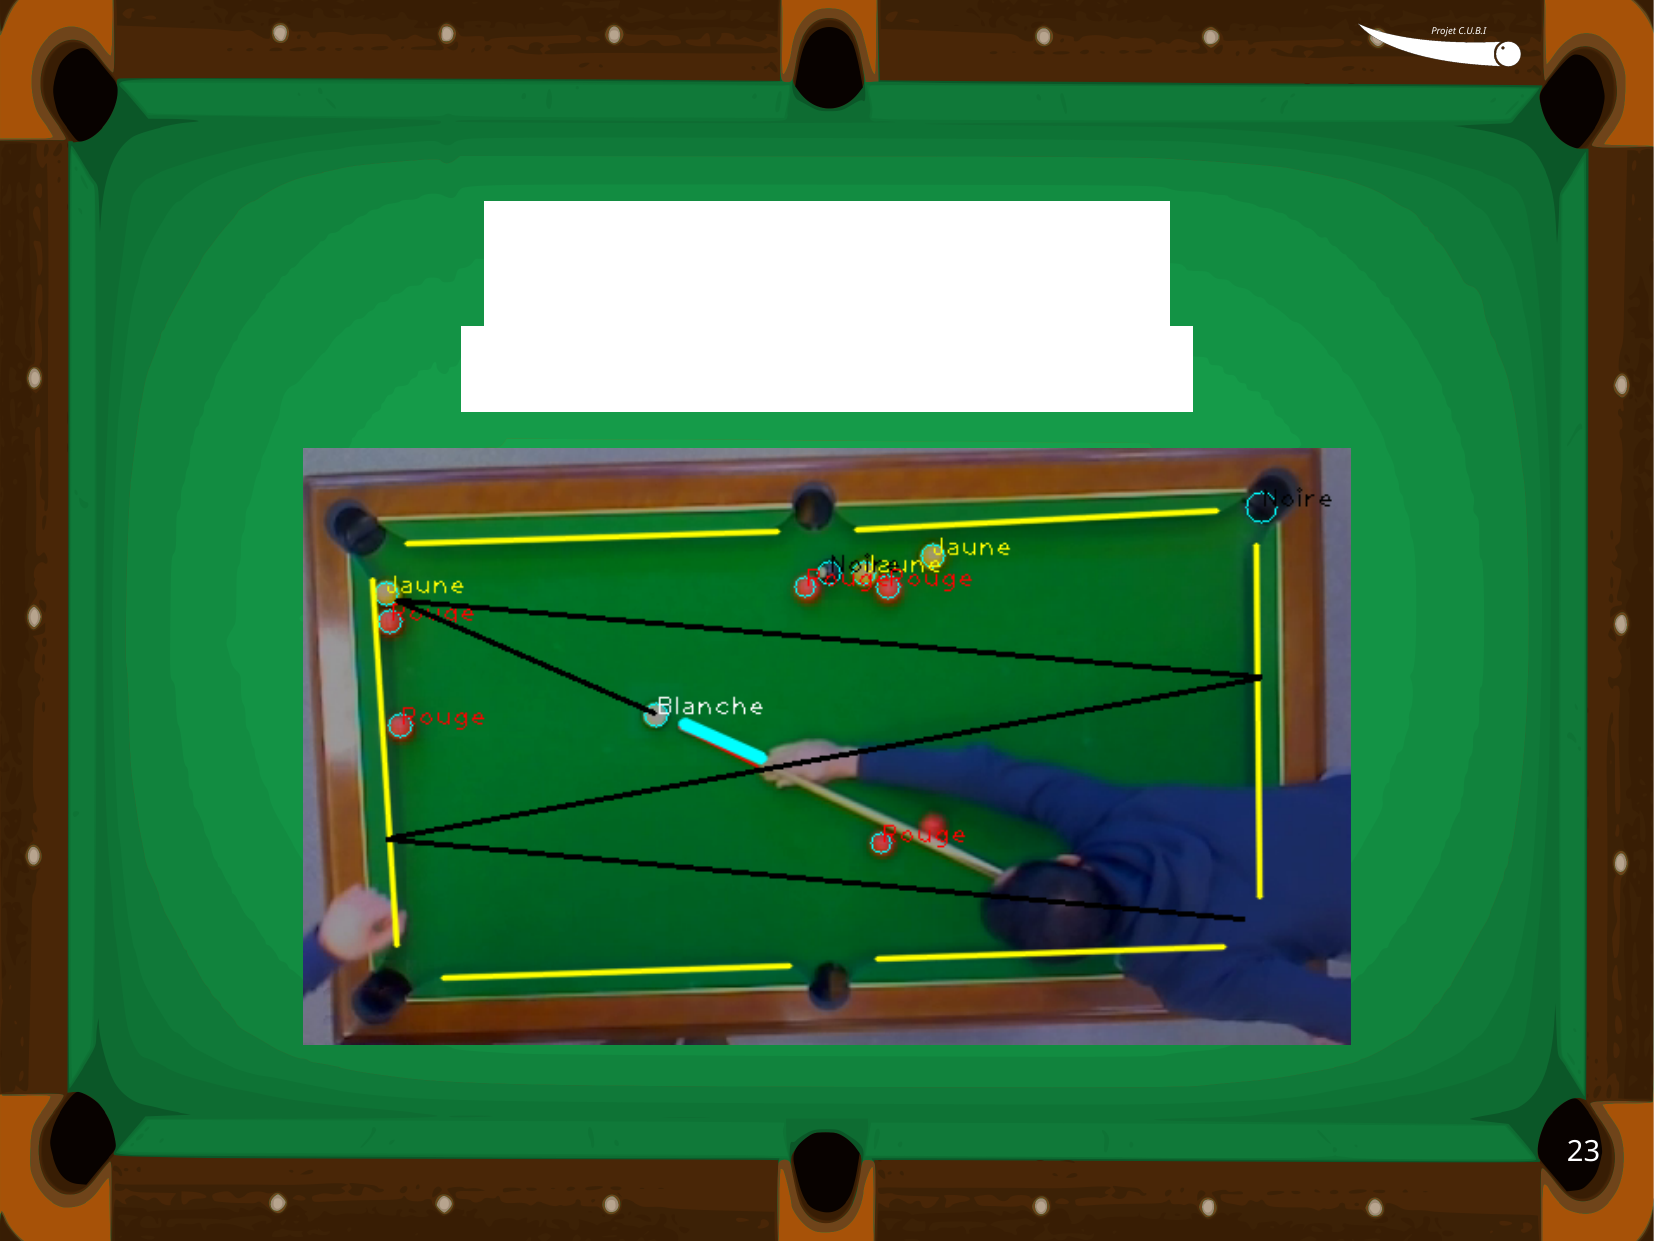

# Développement Calcul des trajectoires (2)
23